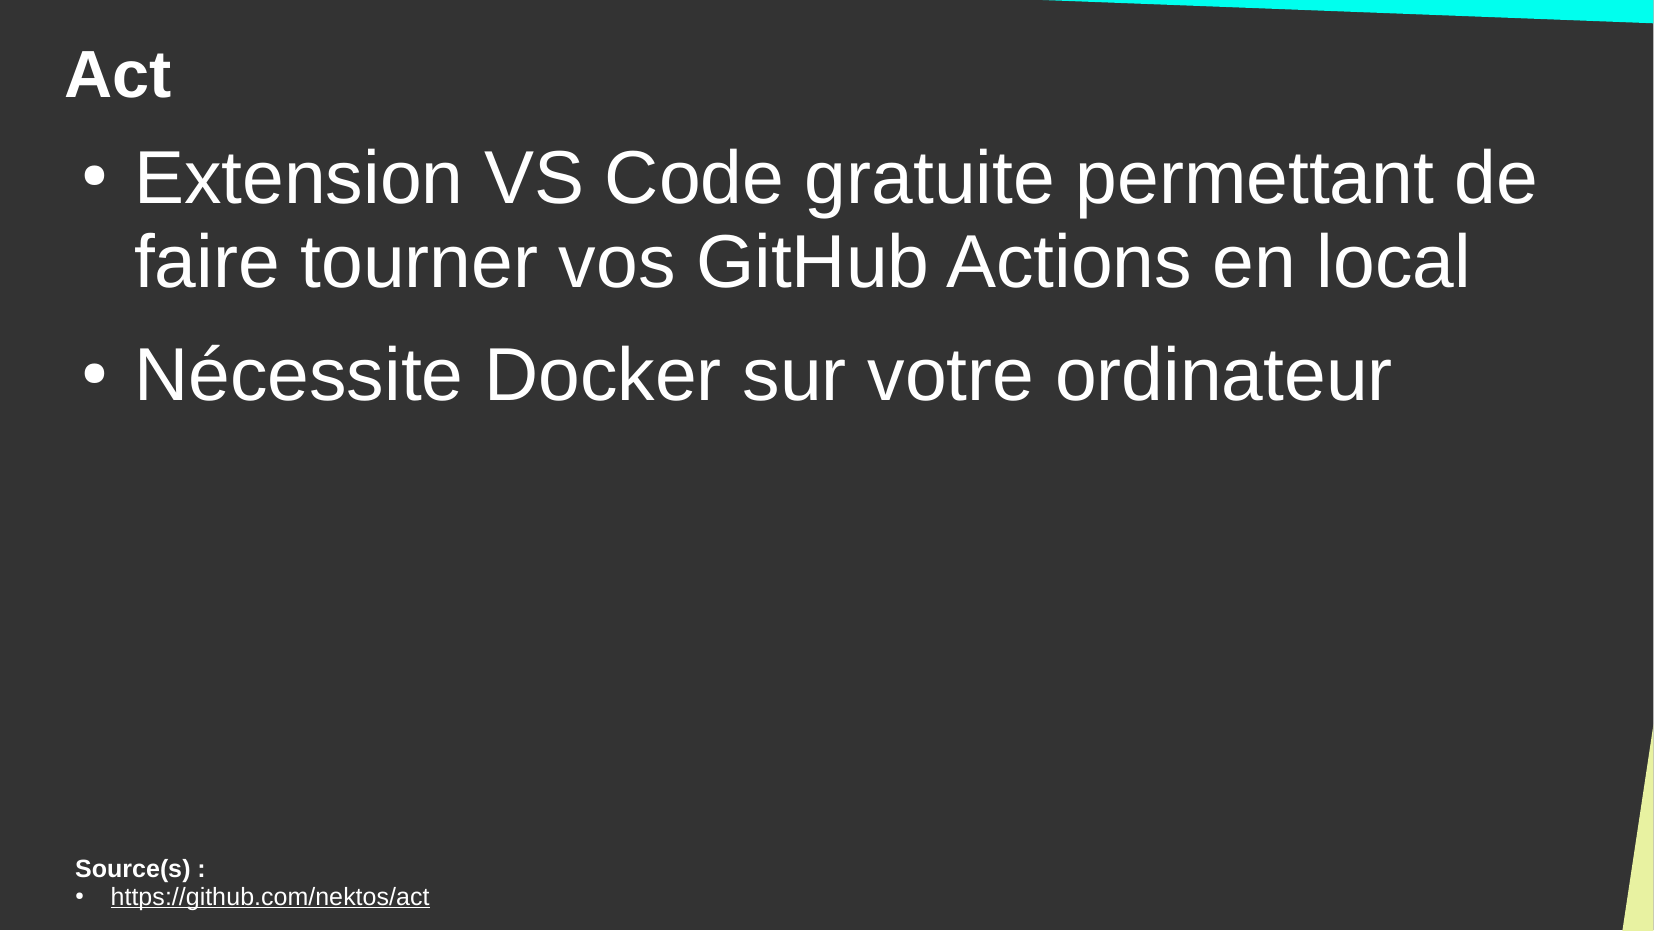

# Act
Extension VS Code gratuite permettant de faire tourner vos GitHub Actions en local
Nécessite Docker sur votre ordinateur
Source(s) :
https://github.com/nektos/act